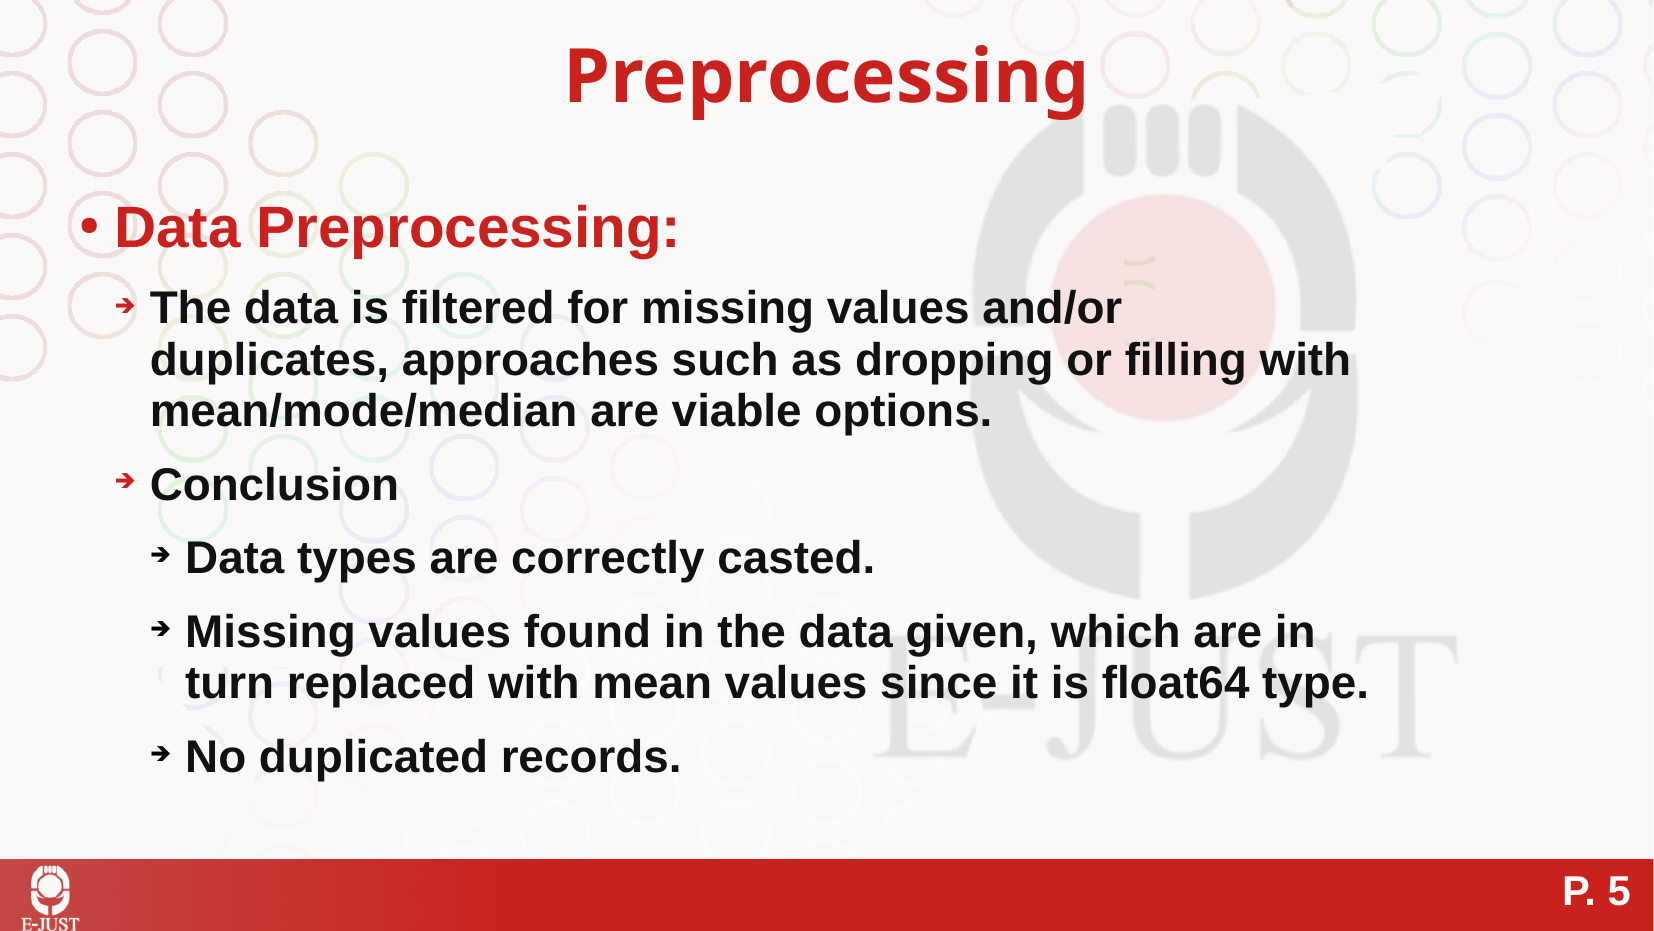

Preprocessing
Data Preprocessing:
The data is filtered for missing values and/or duplicates, approaches such as dropping or filling with mean/mode/median are viable options.
Conclusion
Data types are correctly casted.
Missing values found in the data given, which are in turn replaced with mean values since it is float64 type.
No duplicated records.
P.